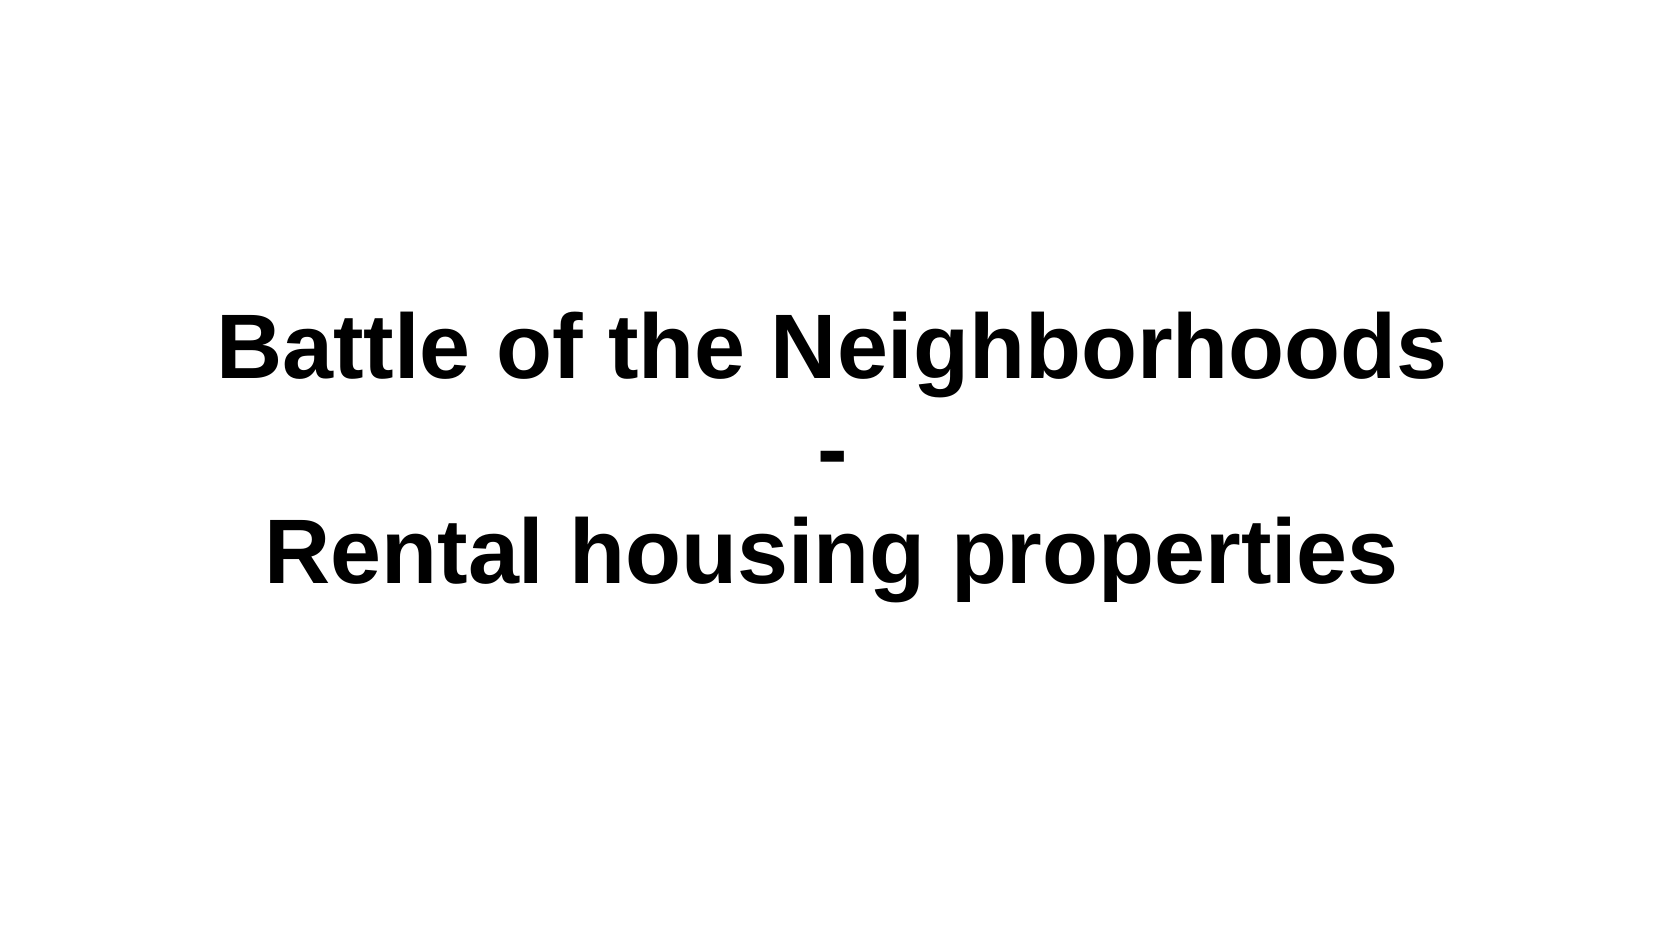

# Battle of the Neighborhoods - Rental housing properties